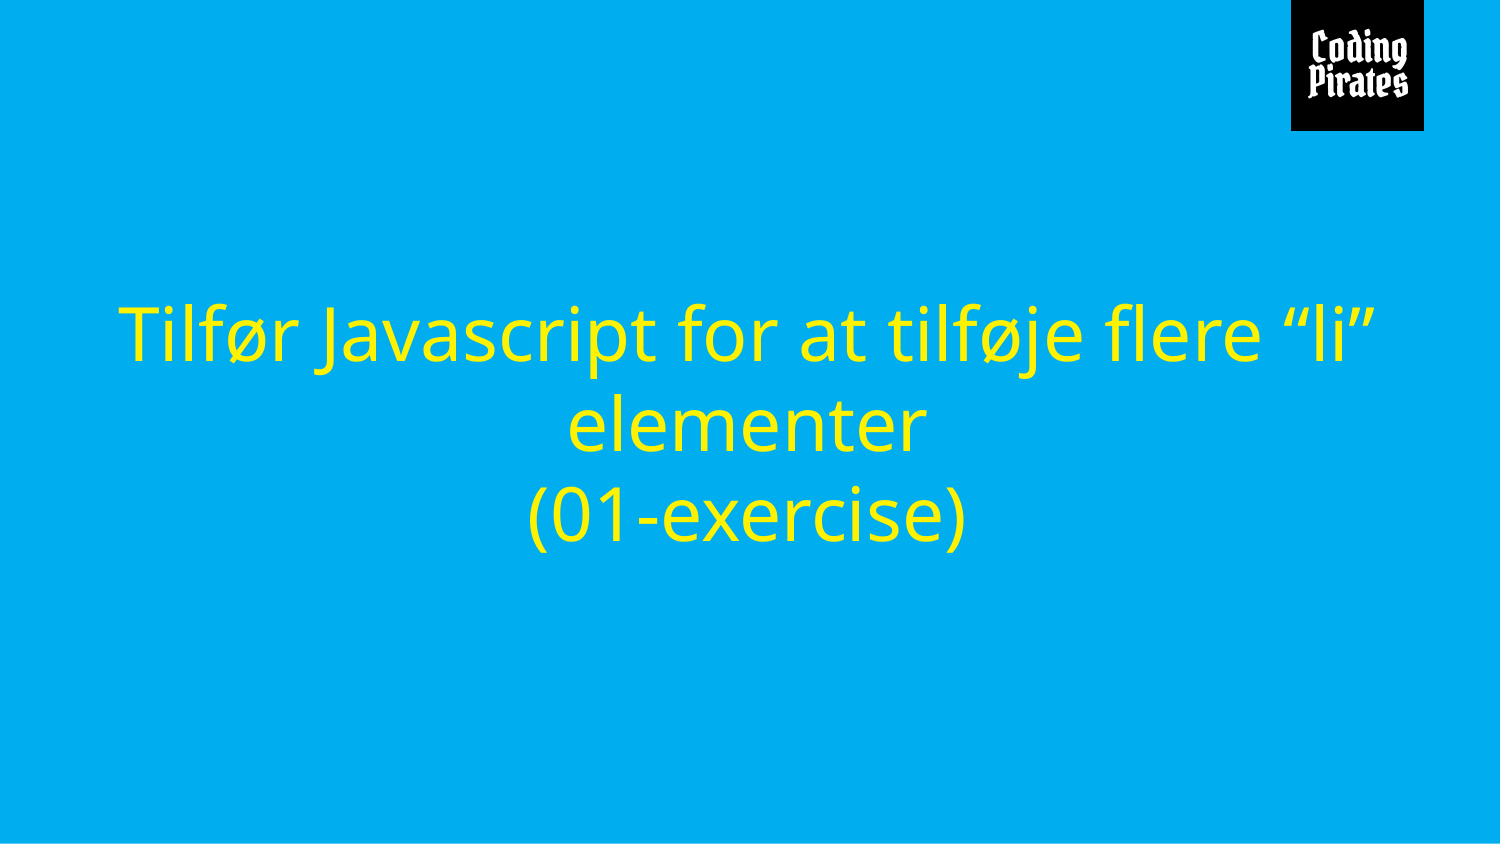

# Tilfør Javascript for at tilføje flere “li” elementer (01-exercise)